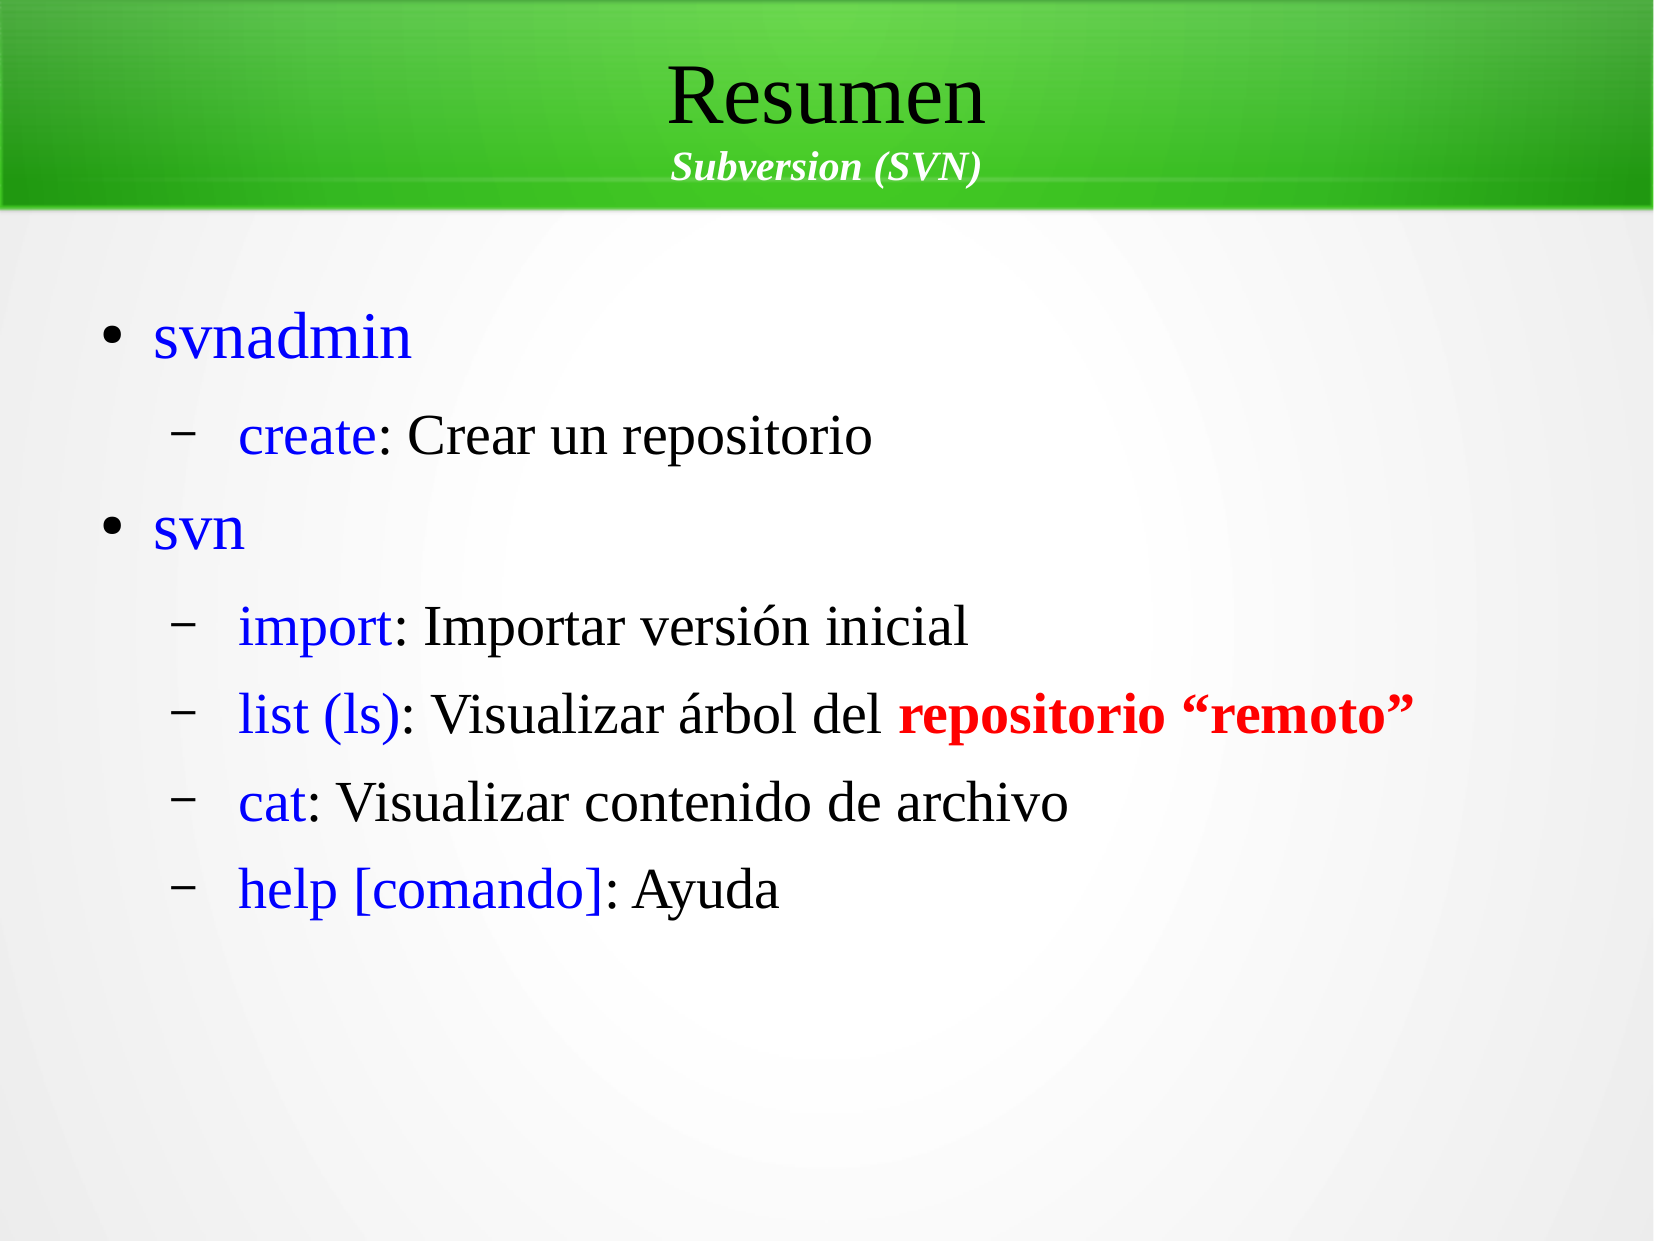

# Resumen Subversion (SVN)
svnadmin
 create: Crear un repositorio
svn
 import: Importar versión inicial
 list (ls): Visualizar árbol del repositorio “remoto”
 cat: Visualizar contenido de archivo
 help [comando]: Ayuda